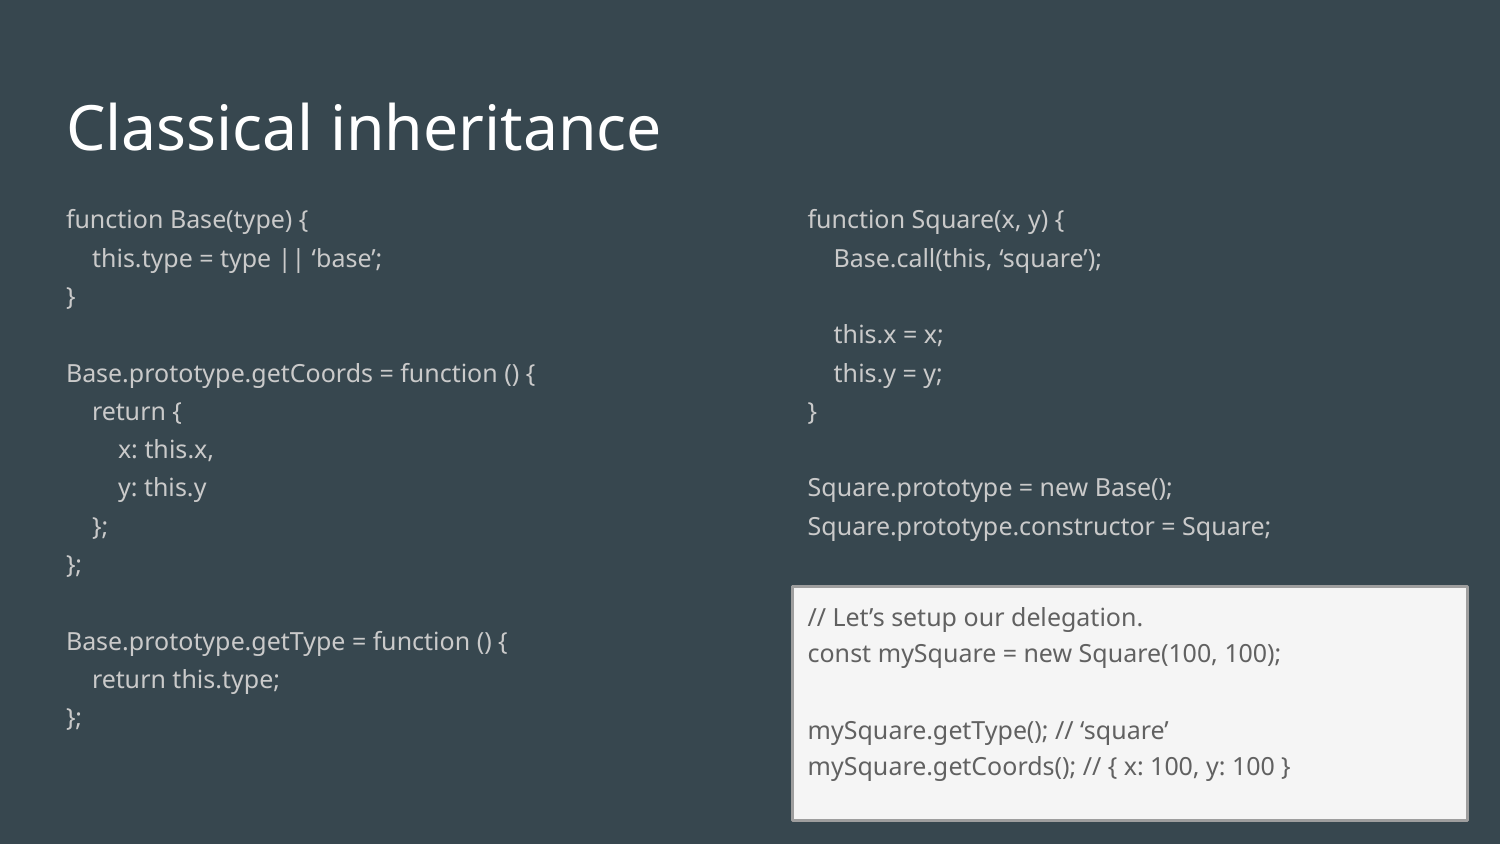

# Classical inheritance
function Base(type) {
 this.type = type || ‘base’;
}
Base.prototype.getCoords = function () {
 return {
 x: this.x,
 y: this.y
 };
};
Base.prototype.getType = function () {
 return this.type;
};
function Square(x, y) {
 Base.call(this, ‘square’);
 this.x = x;
 this.y = y;
}
Square.prototype = new Base();
Square.prototype.constructor = Square;
// Let’s setup our delegation.
const mySquare = new Square(100, 100);
mySquare.getType(); // ‘square’
mySquare.getCoords(); // { x: 100, y: 100 }